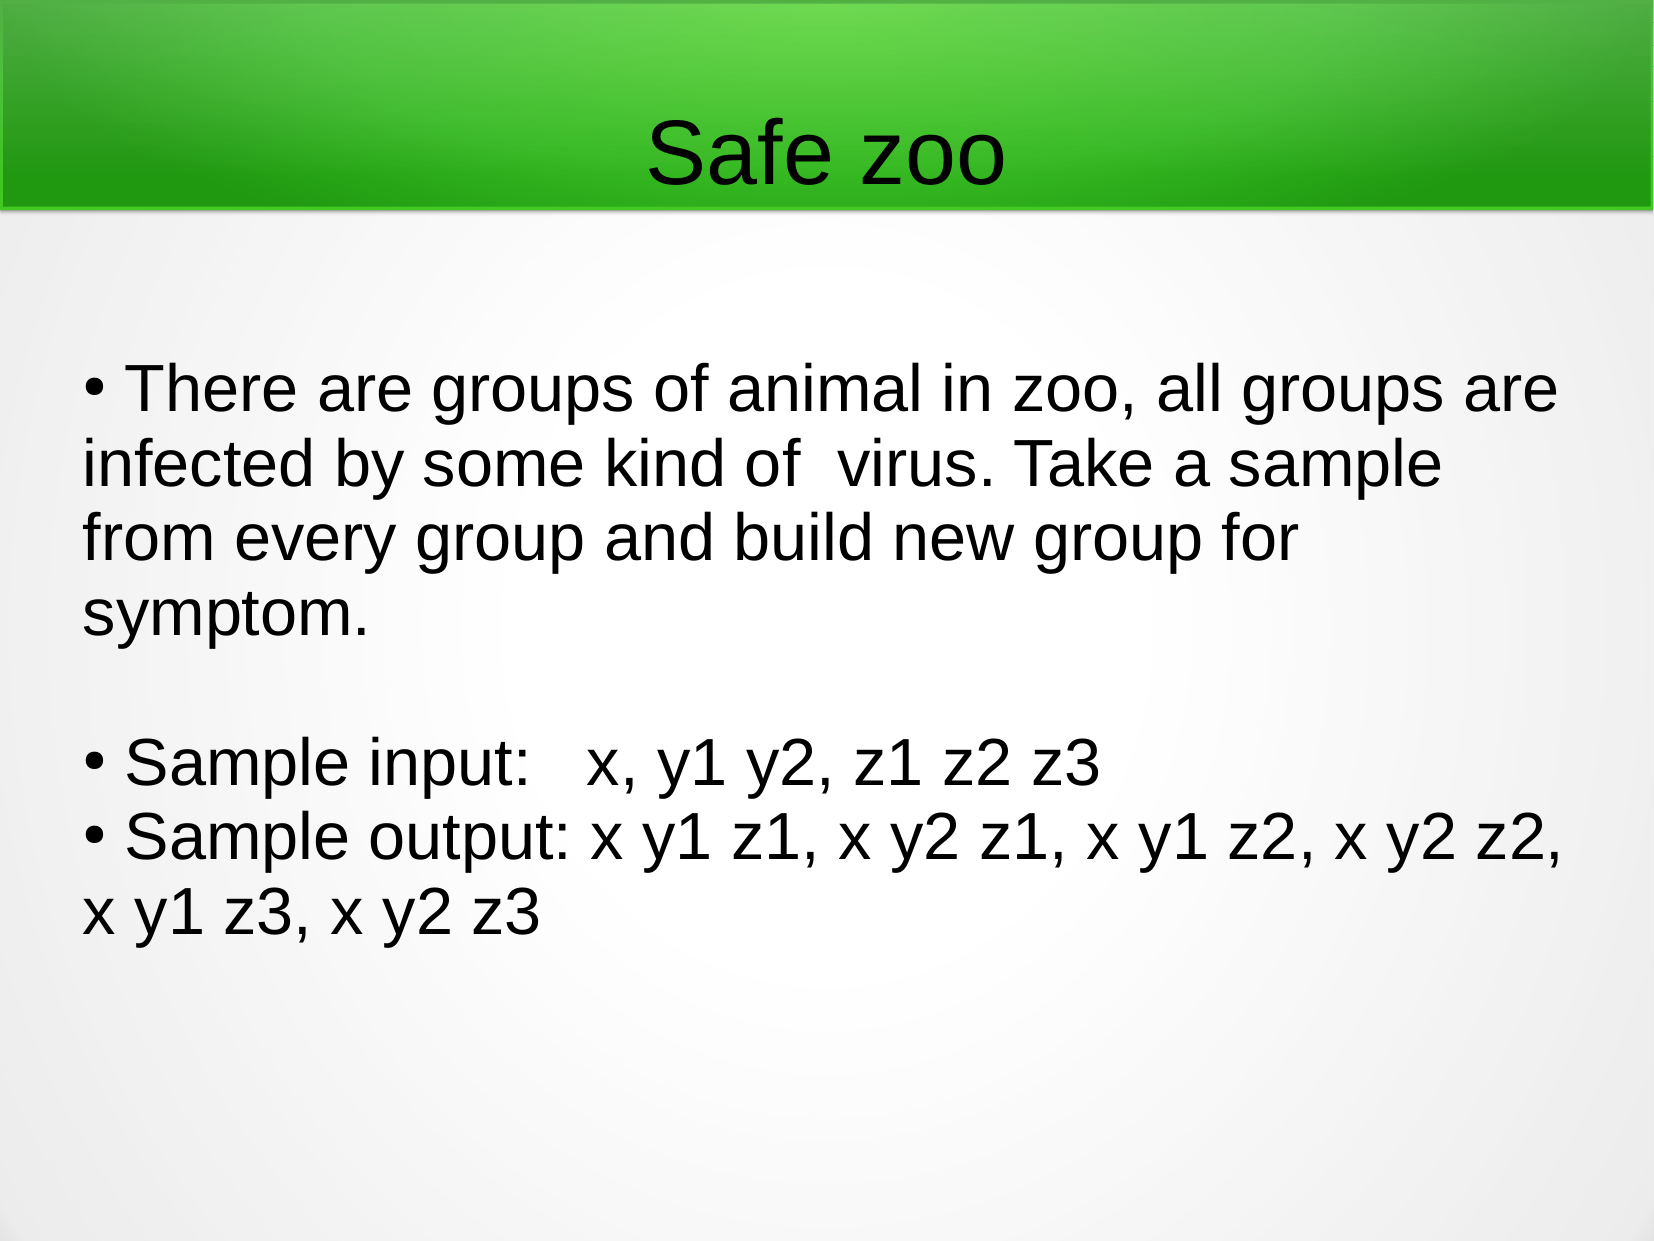

# Safe zoo
 There are groups of animal in zoo, all groups are infected by some kind of virus. Take a sample from every group and build new group for symptom.
 Sample input: x, y1 y2, z1 z2 z3
 Sample output: x y1 z1, x y2 z1, x y1 z2, x y2 z2, x y1 z3, x y2 z3